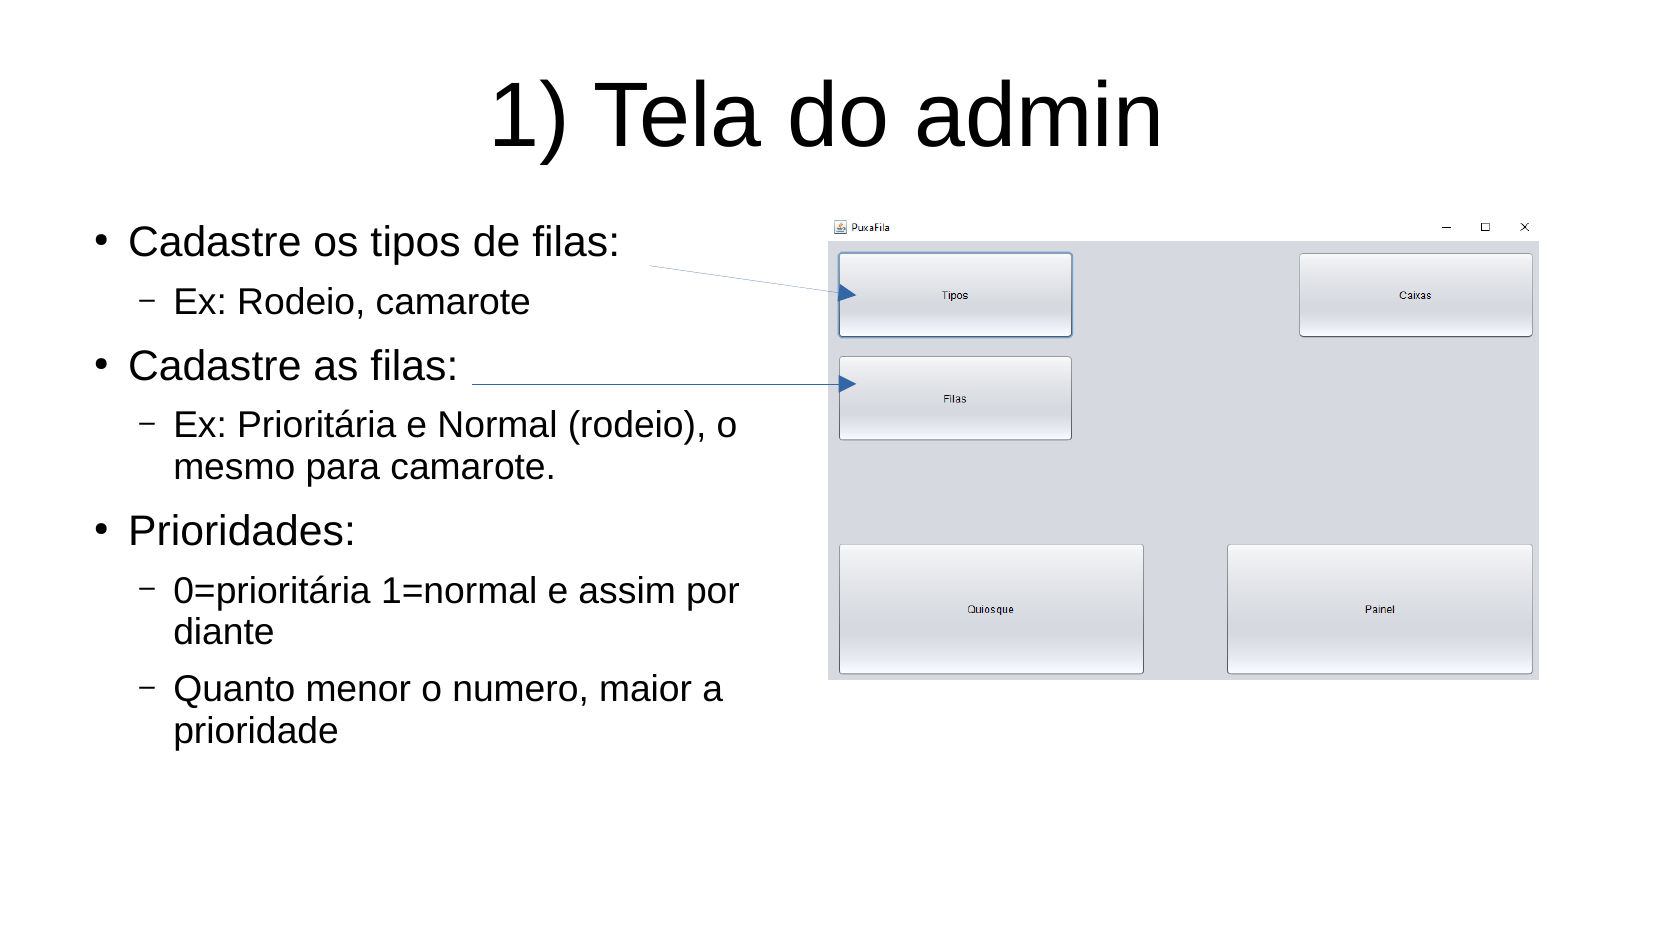

# 1) Tela do admin
Cadastre os tipos de filas:
Ex: Rodeio, camarote
Cadastre as filas:
Ex: Prioritária e Normal (rodeio), o mesmo para camarote.
Prioridades:
0=prioritária 1=normal e assim por diante
Quanto menor o numero, maior a prioridade